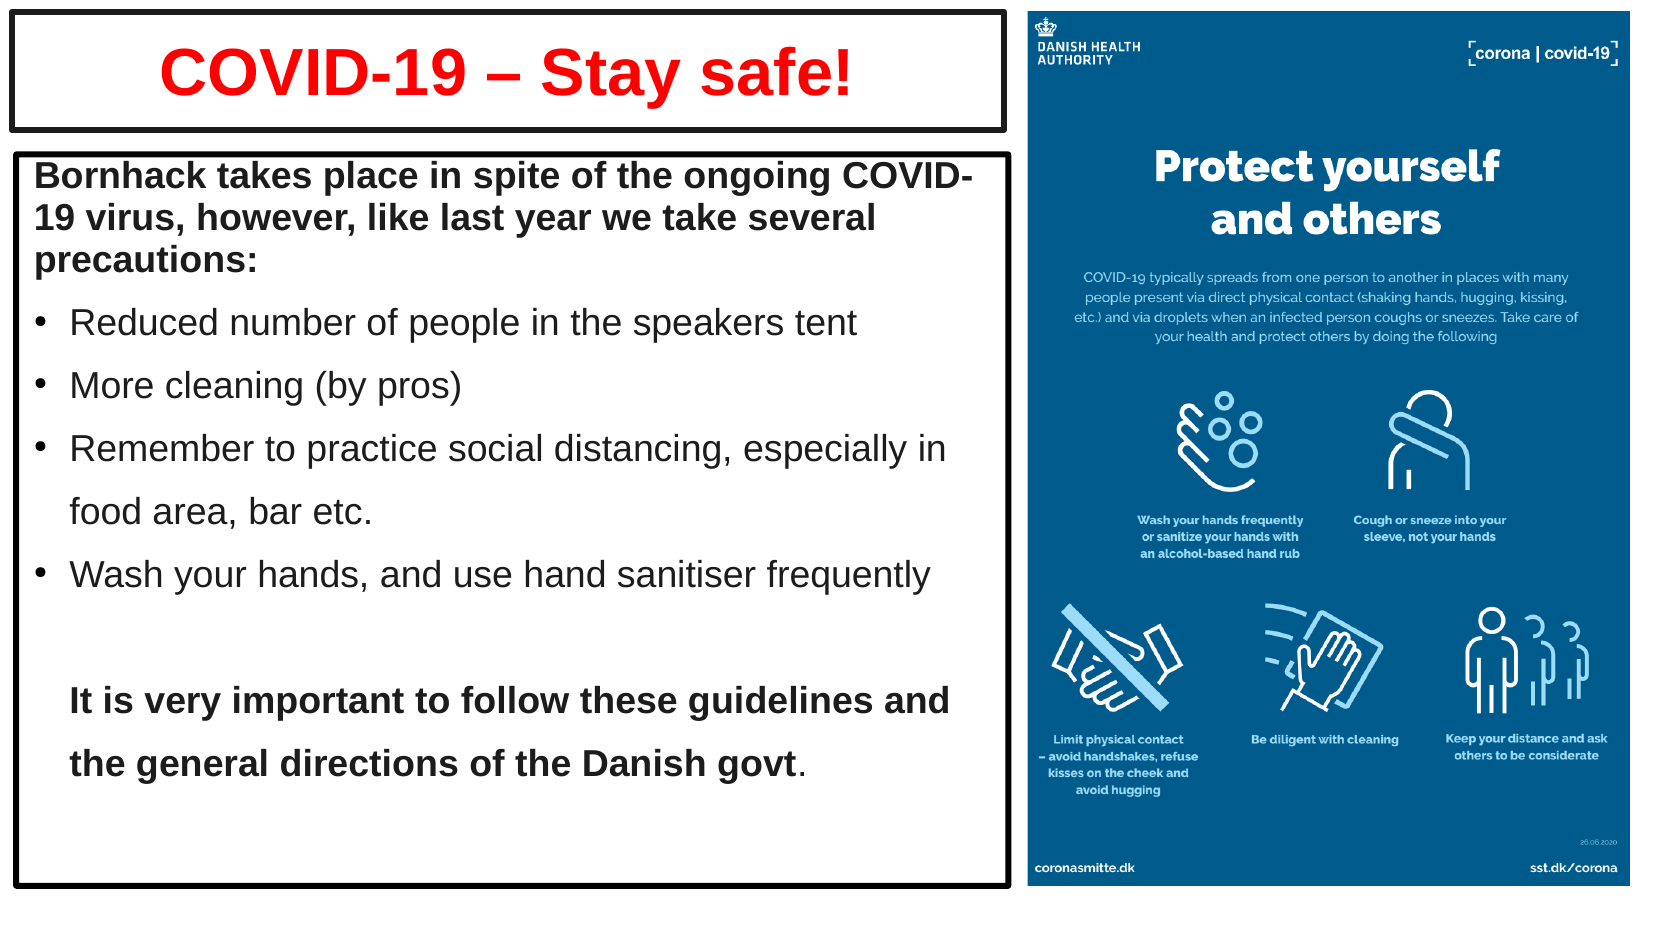

# COVID-19 – Stay safe!
Bornhack takes place in spite of the ongoing COVID-19 virus, however, like last year we take several precautions:
Reduced number of people in the speakers tent
More cleaning (by pros)
Remember to practice social distancing, especially in food area, bar etc.
Wash your hands, and use hand sanitiser frequently
It is very important to follow these guidelines and the general directions of the Danish govt.